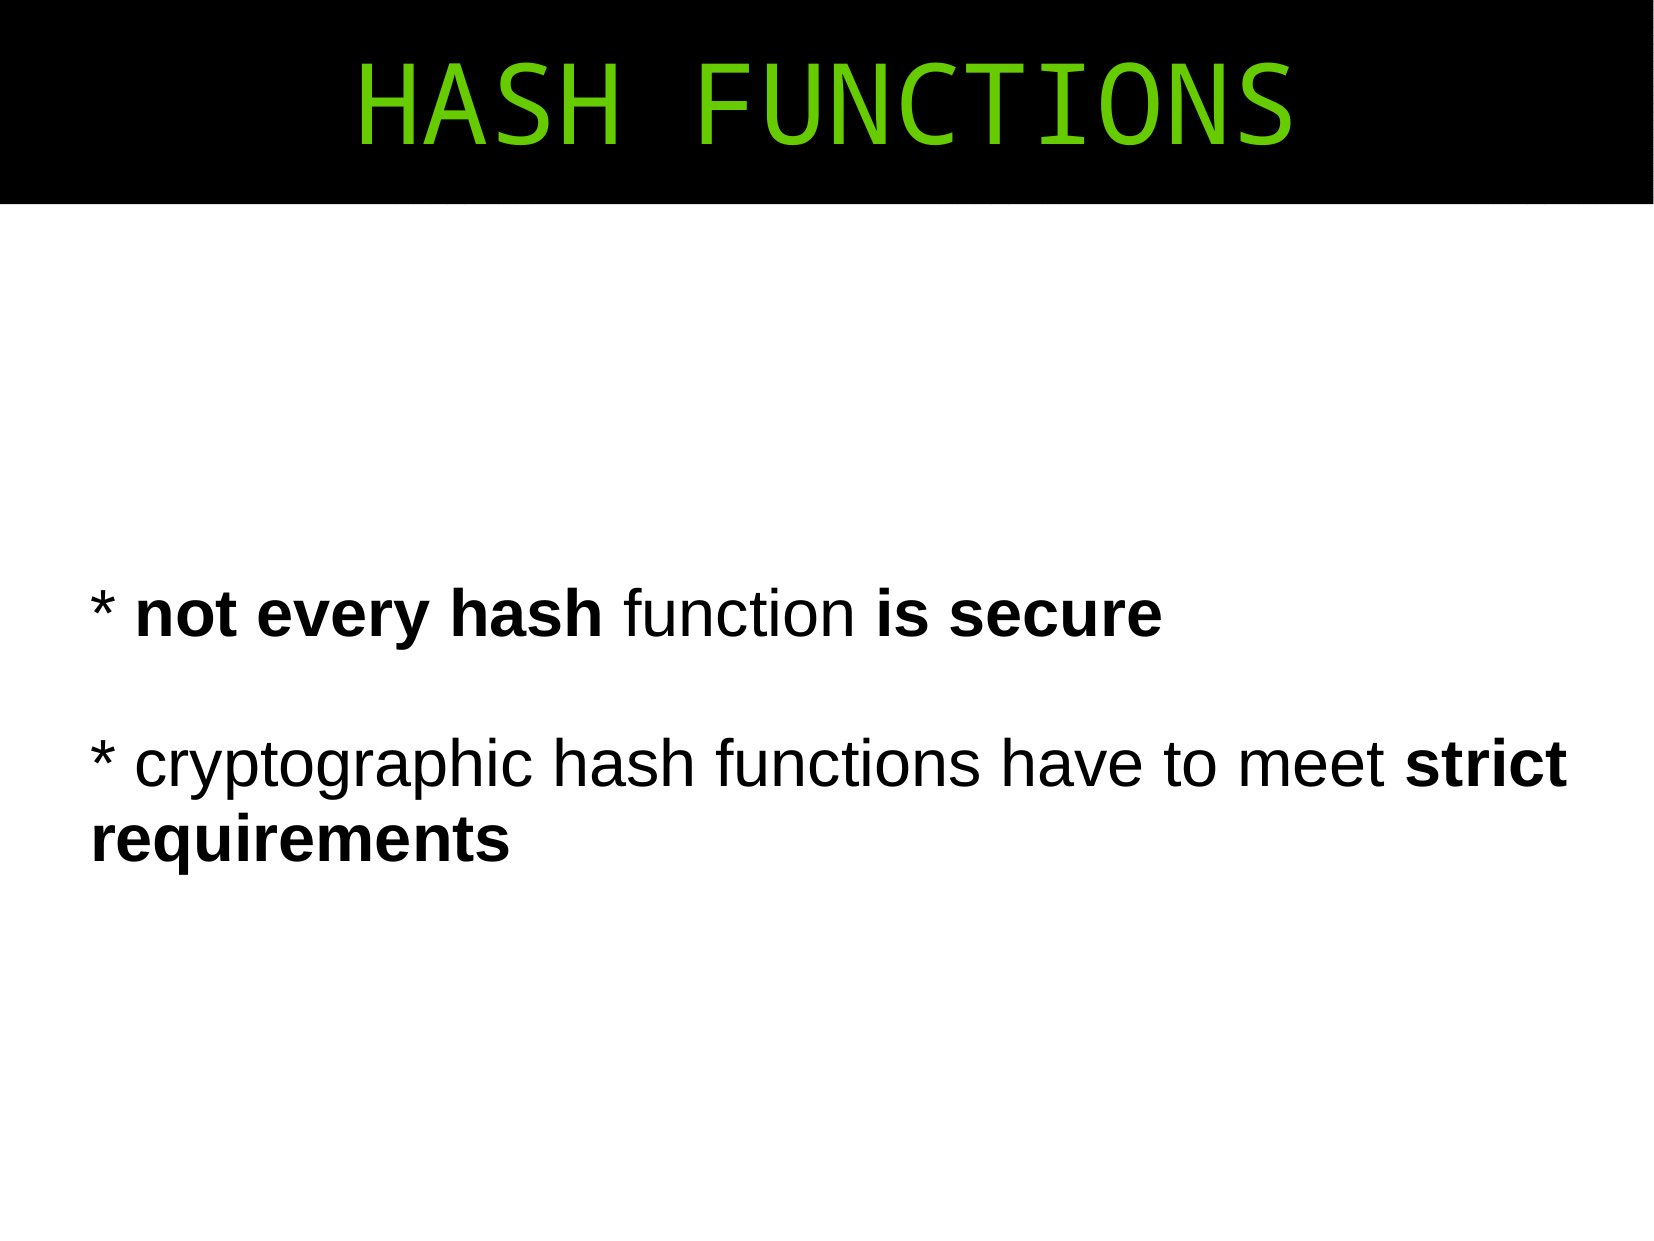

# HASH FUNCTIONS
* not every hash function is secure
* cryptographic hash functions have to meet strict requirements